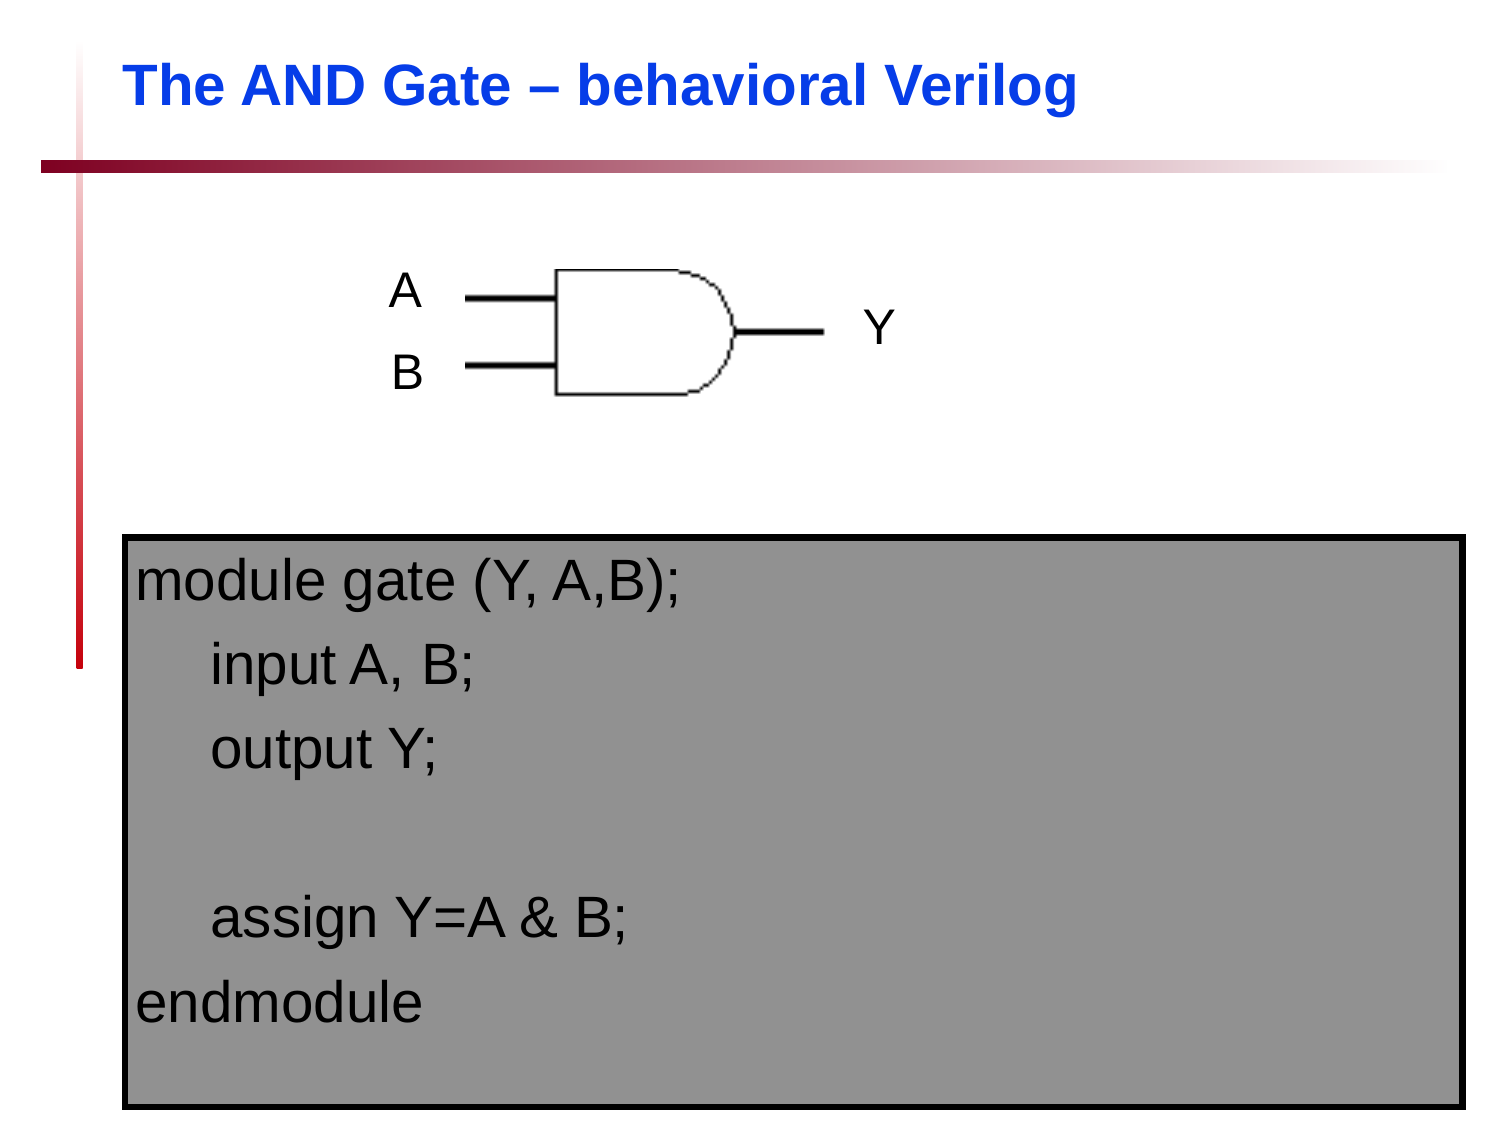

# The AND Gate – behavioral Verilog
A
Y
B
module gate (Y, A,B);
	input A, B;
	output Y;
	assign Y=A & B;
endmodule